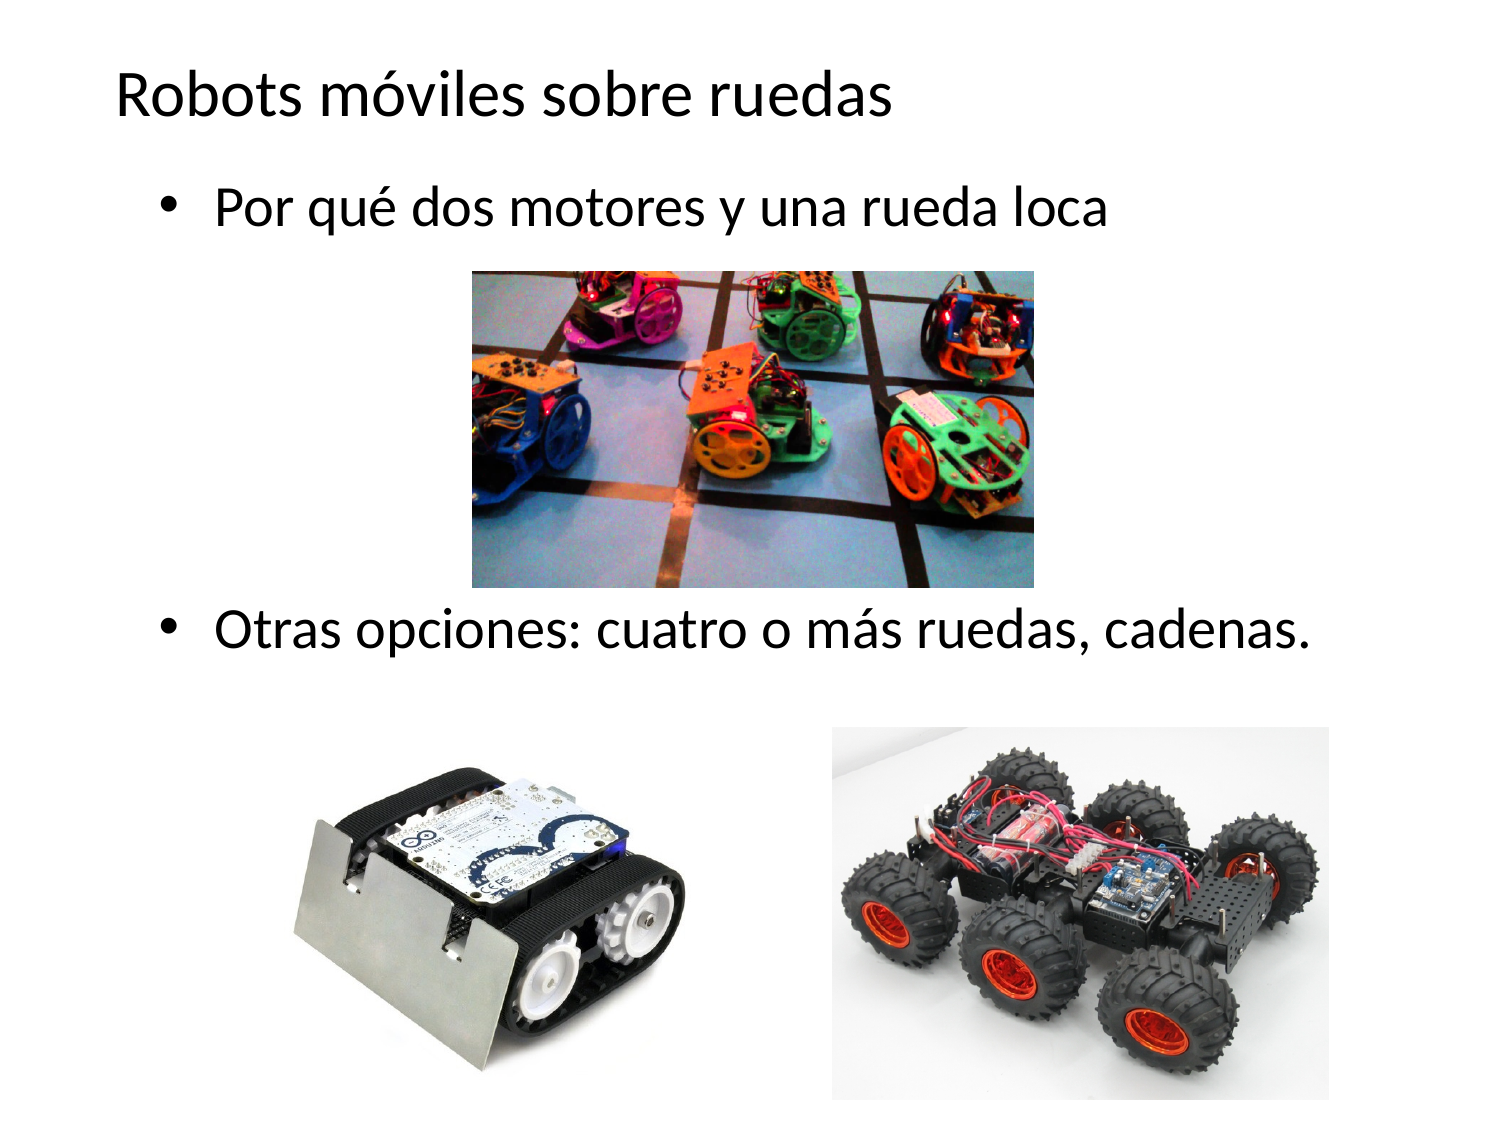

Robots móviles sobre ruedas
# Por qué dos motores y una rueda loca
Otras opciones: cuatro o más ruedas, cadenas.